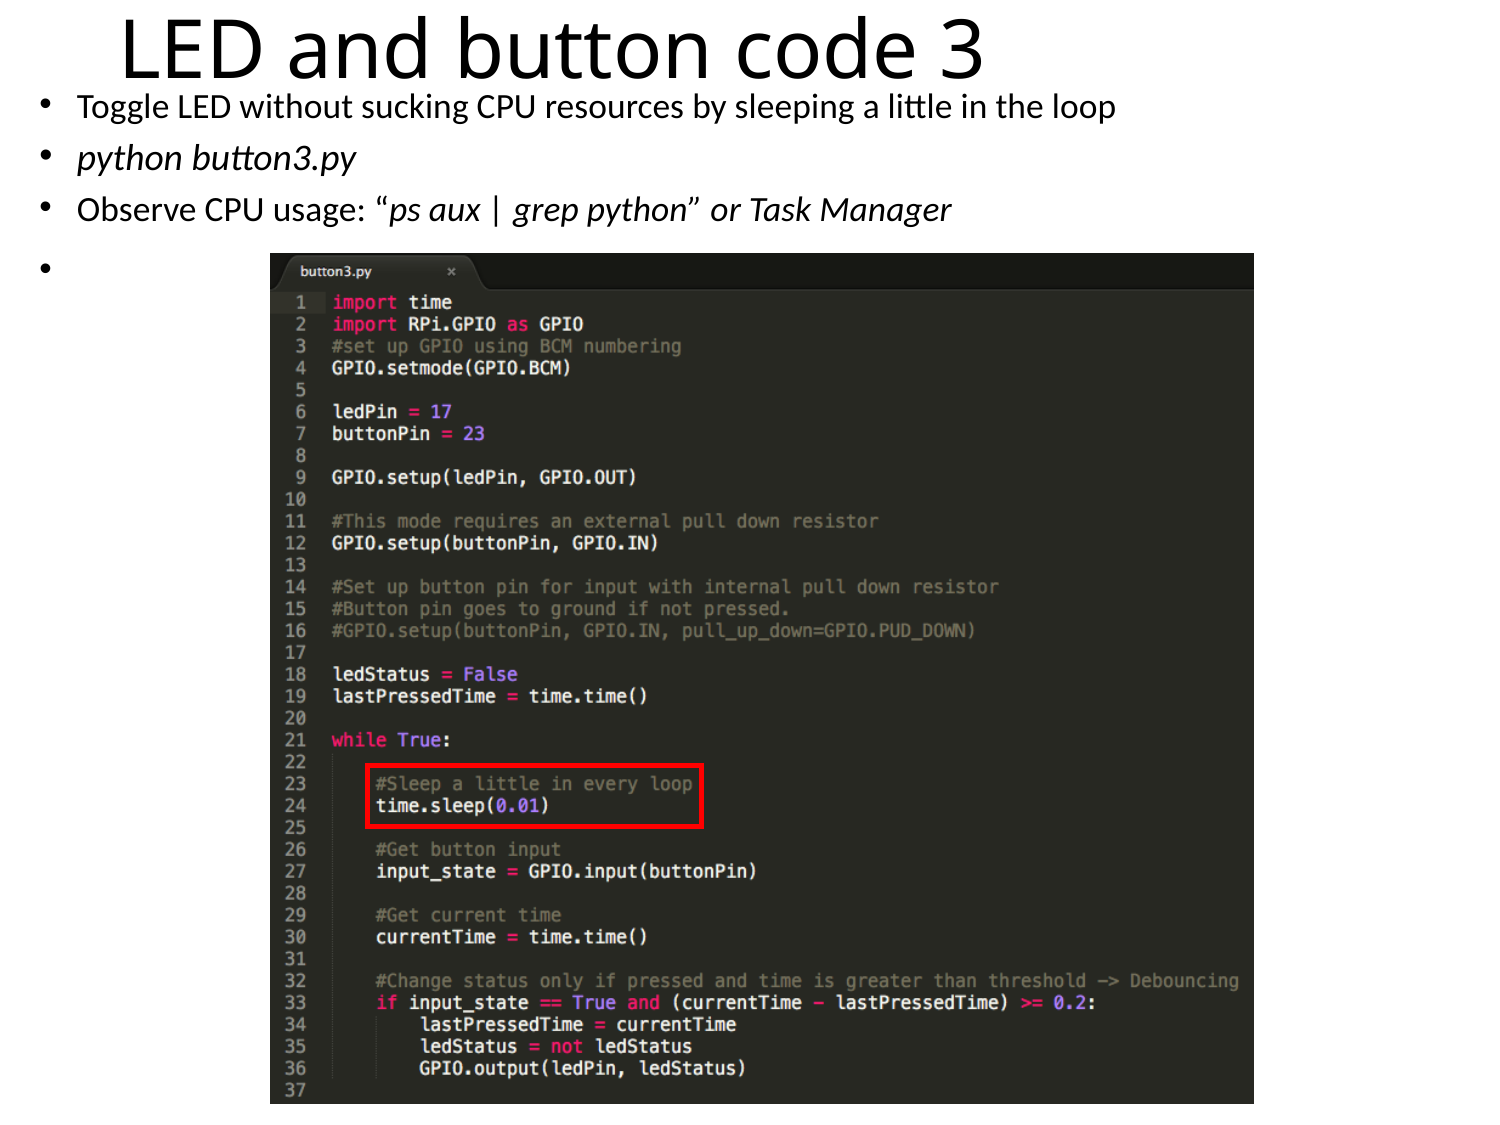

# LED and button code 3
Toggle LED without sucking CPU resources by sleeping a little in the loop
python button3.py
Observe CPU usage: “ps aux | grep python” or Task Manager